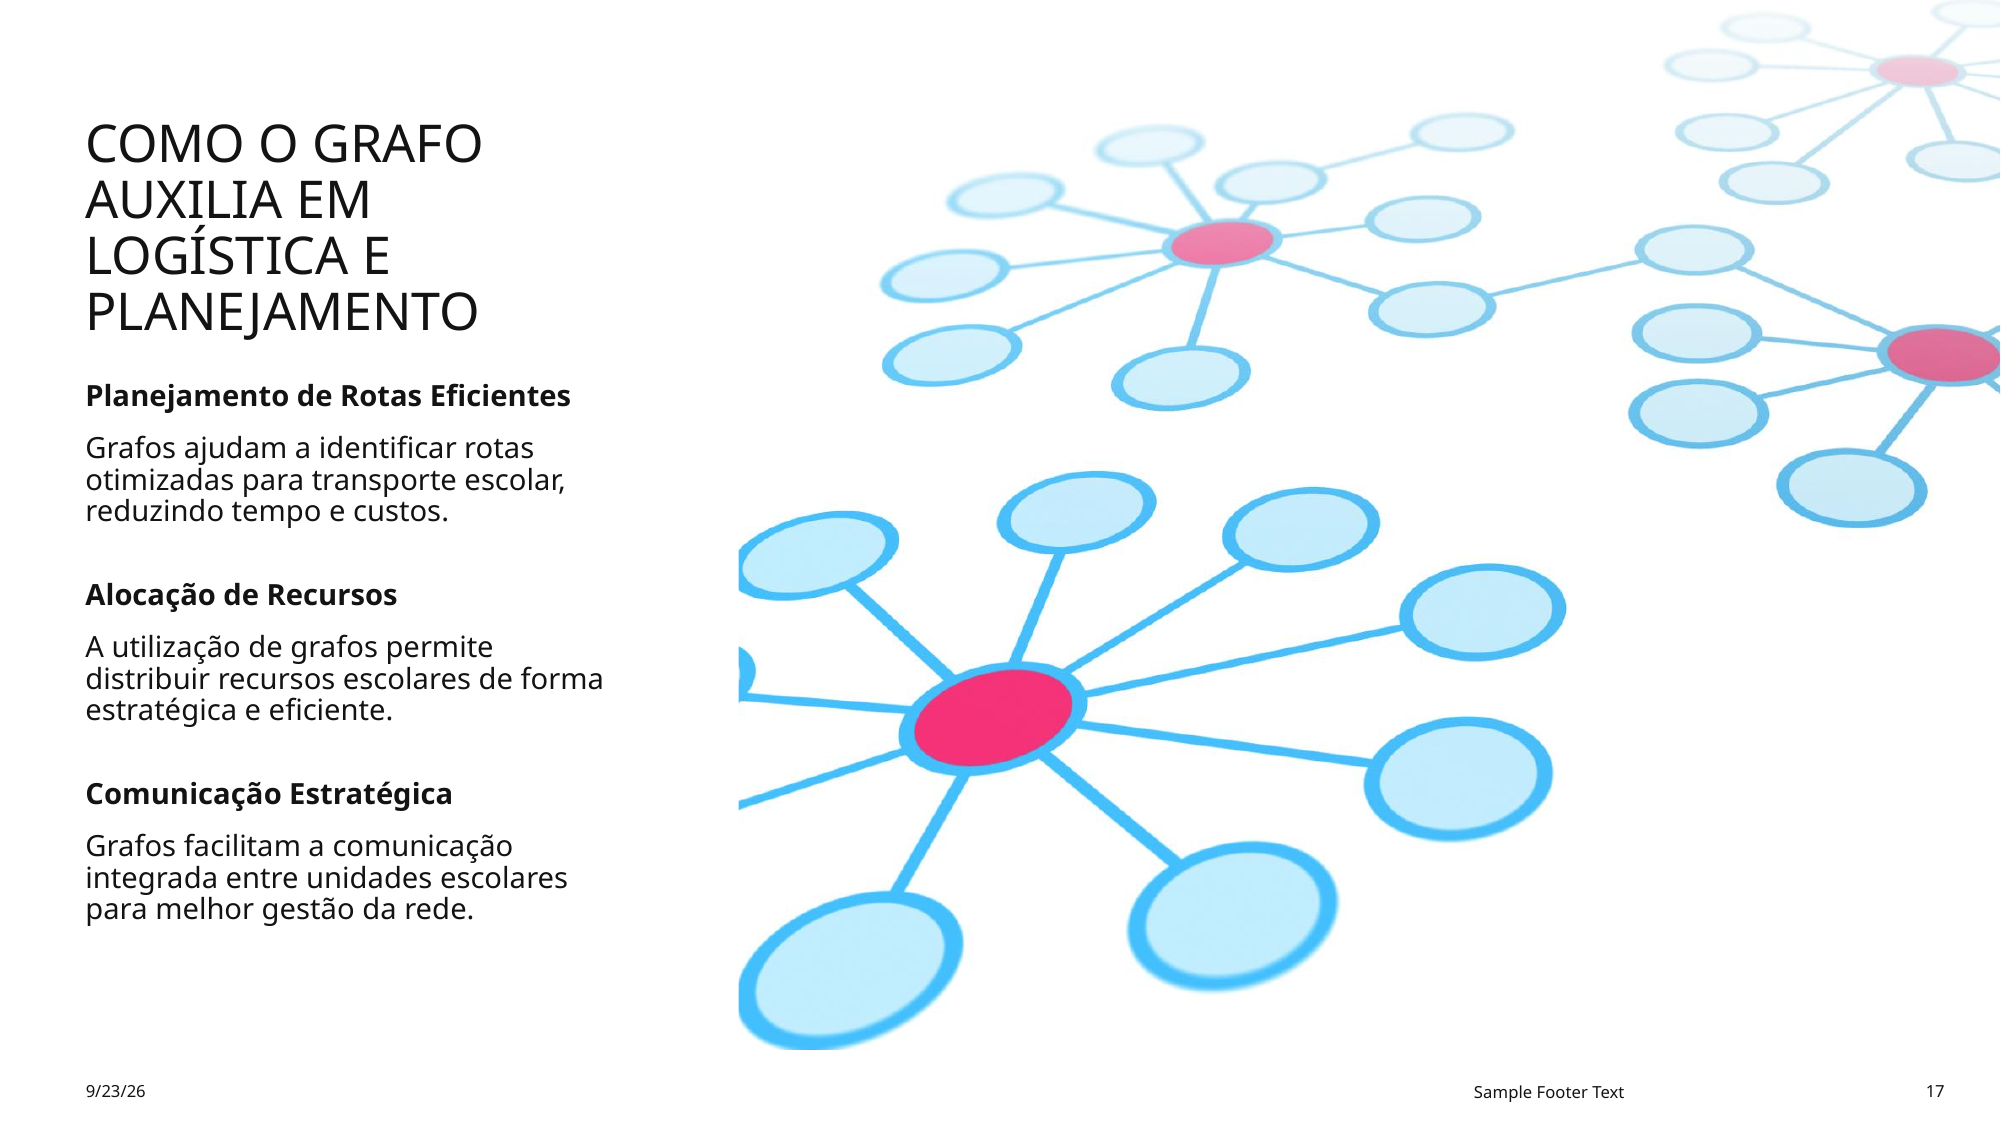

# Como o grafo auxilia em logística e planejamento
Planejamento de Rotas Eficientes
Grafos ajudam a identificar rotas otimizadas para transporte escolar, reduzindo tempo e custos.
Alocação de Recursos
A utilização de grafos permite distribuir recursos escolares de forma estratégica e eficiente.
Comunicação Estratégica
Grafos facilitam a comunicação integrada entre unidades escolares para melhor gestão da rede.
Sample Footer Text